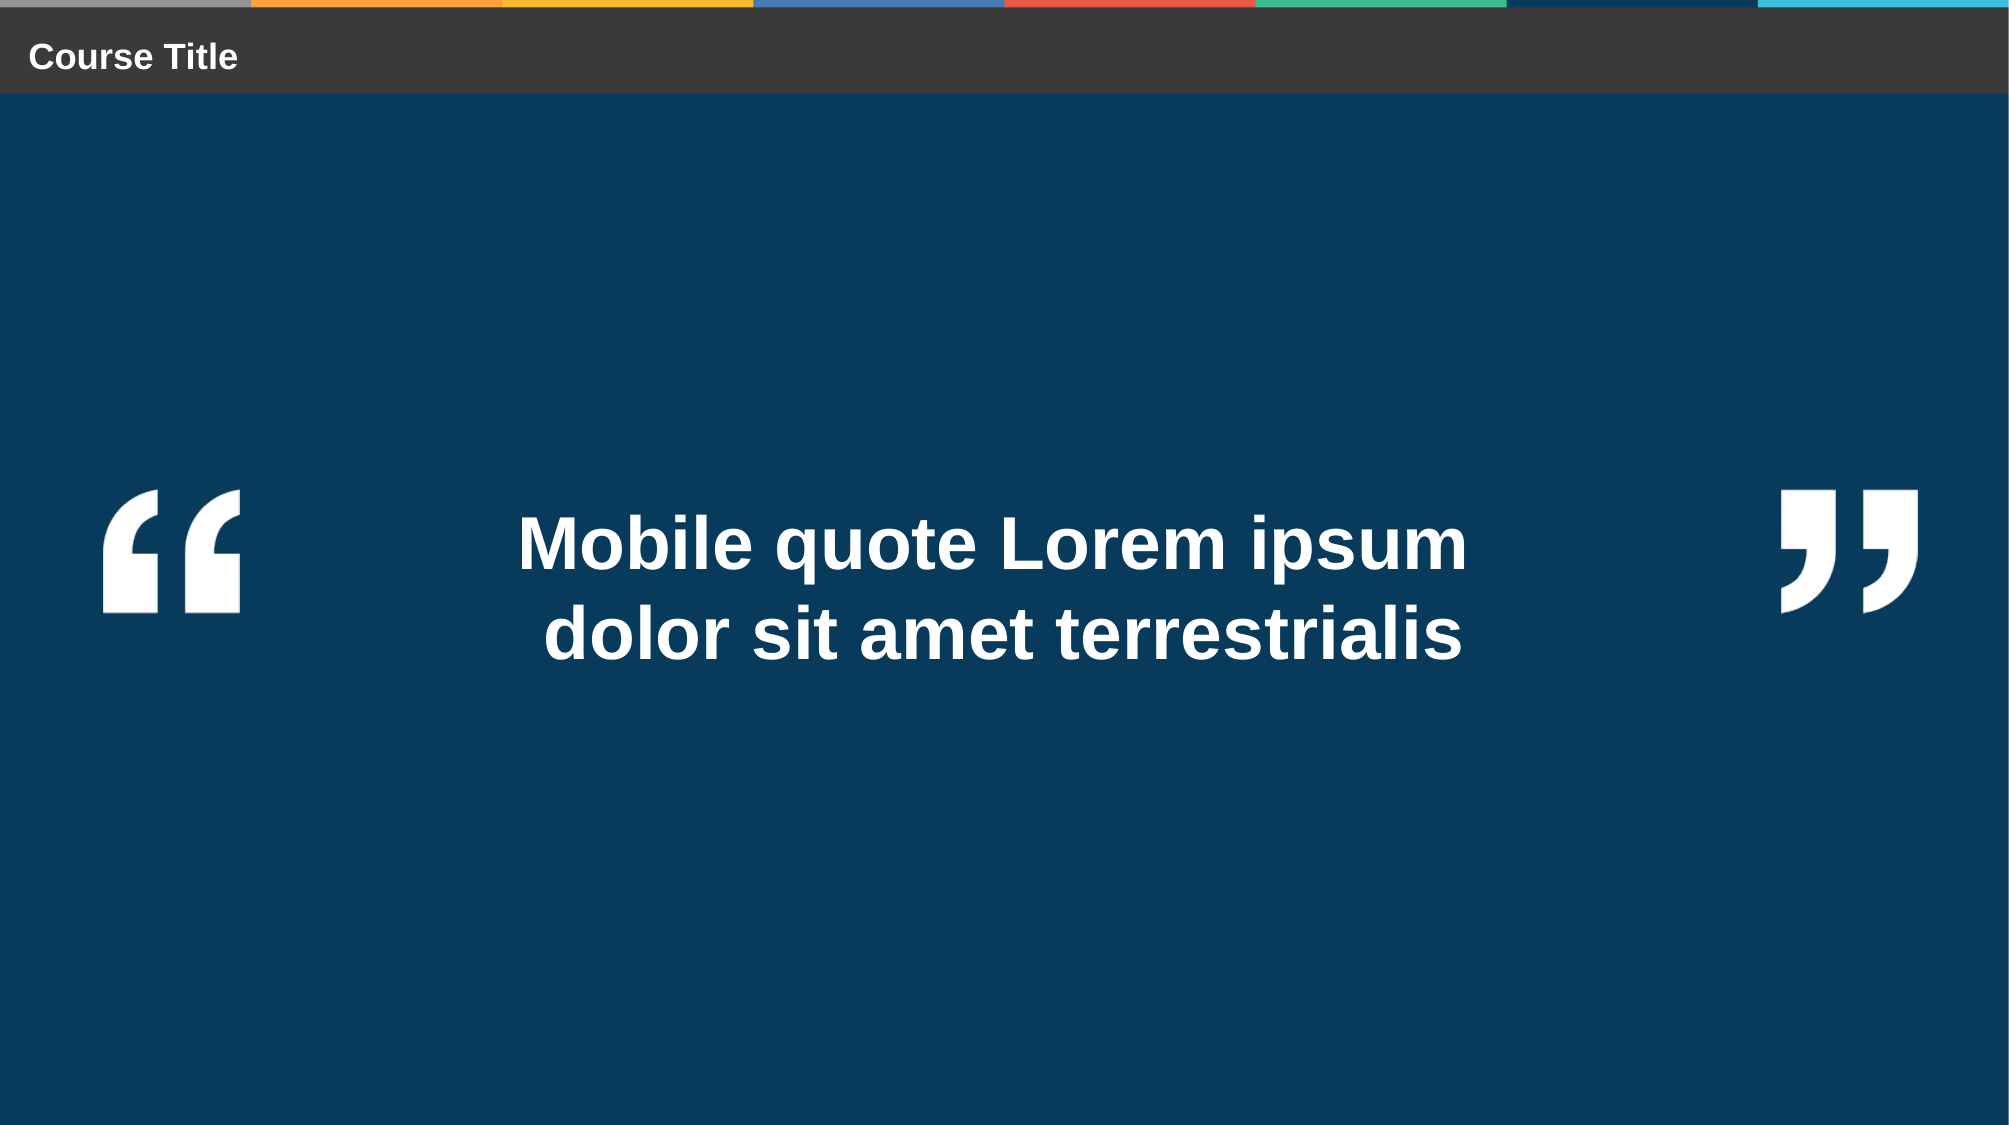

Course Title
Mobile quote Lorem ipsum
dolor sit amet terrestrialis